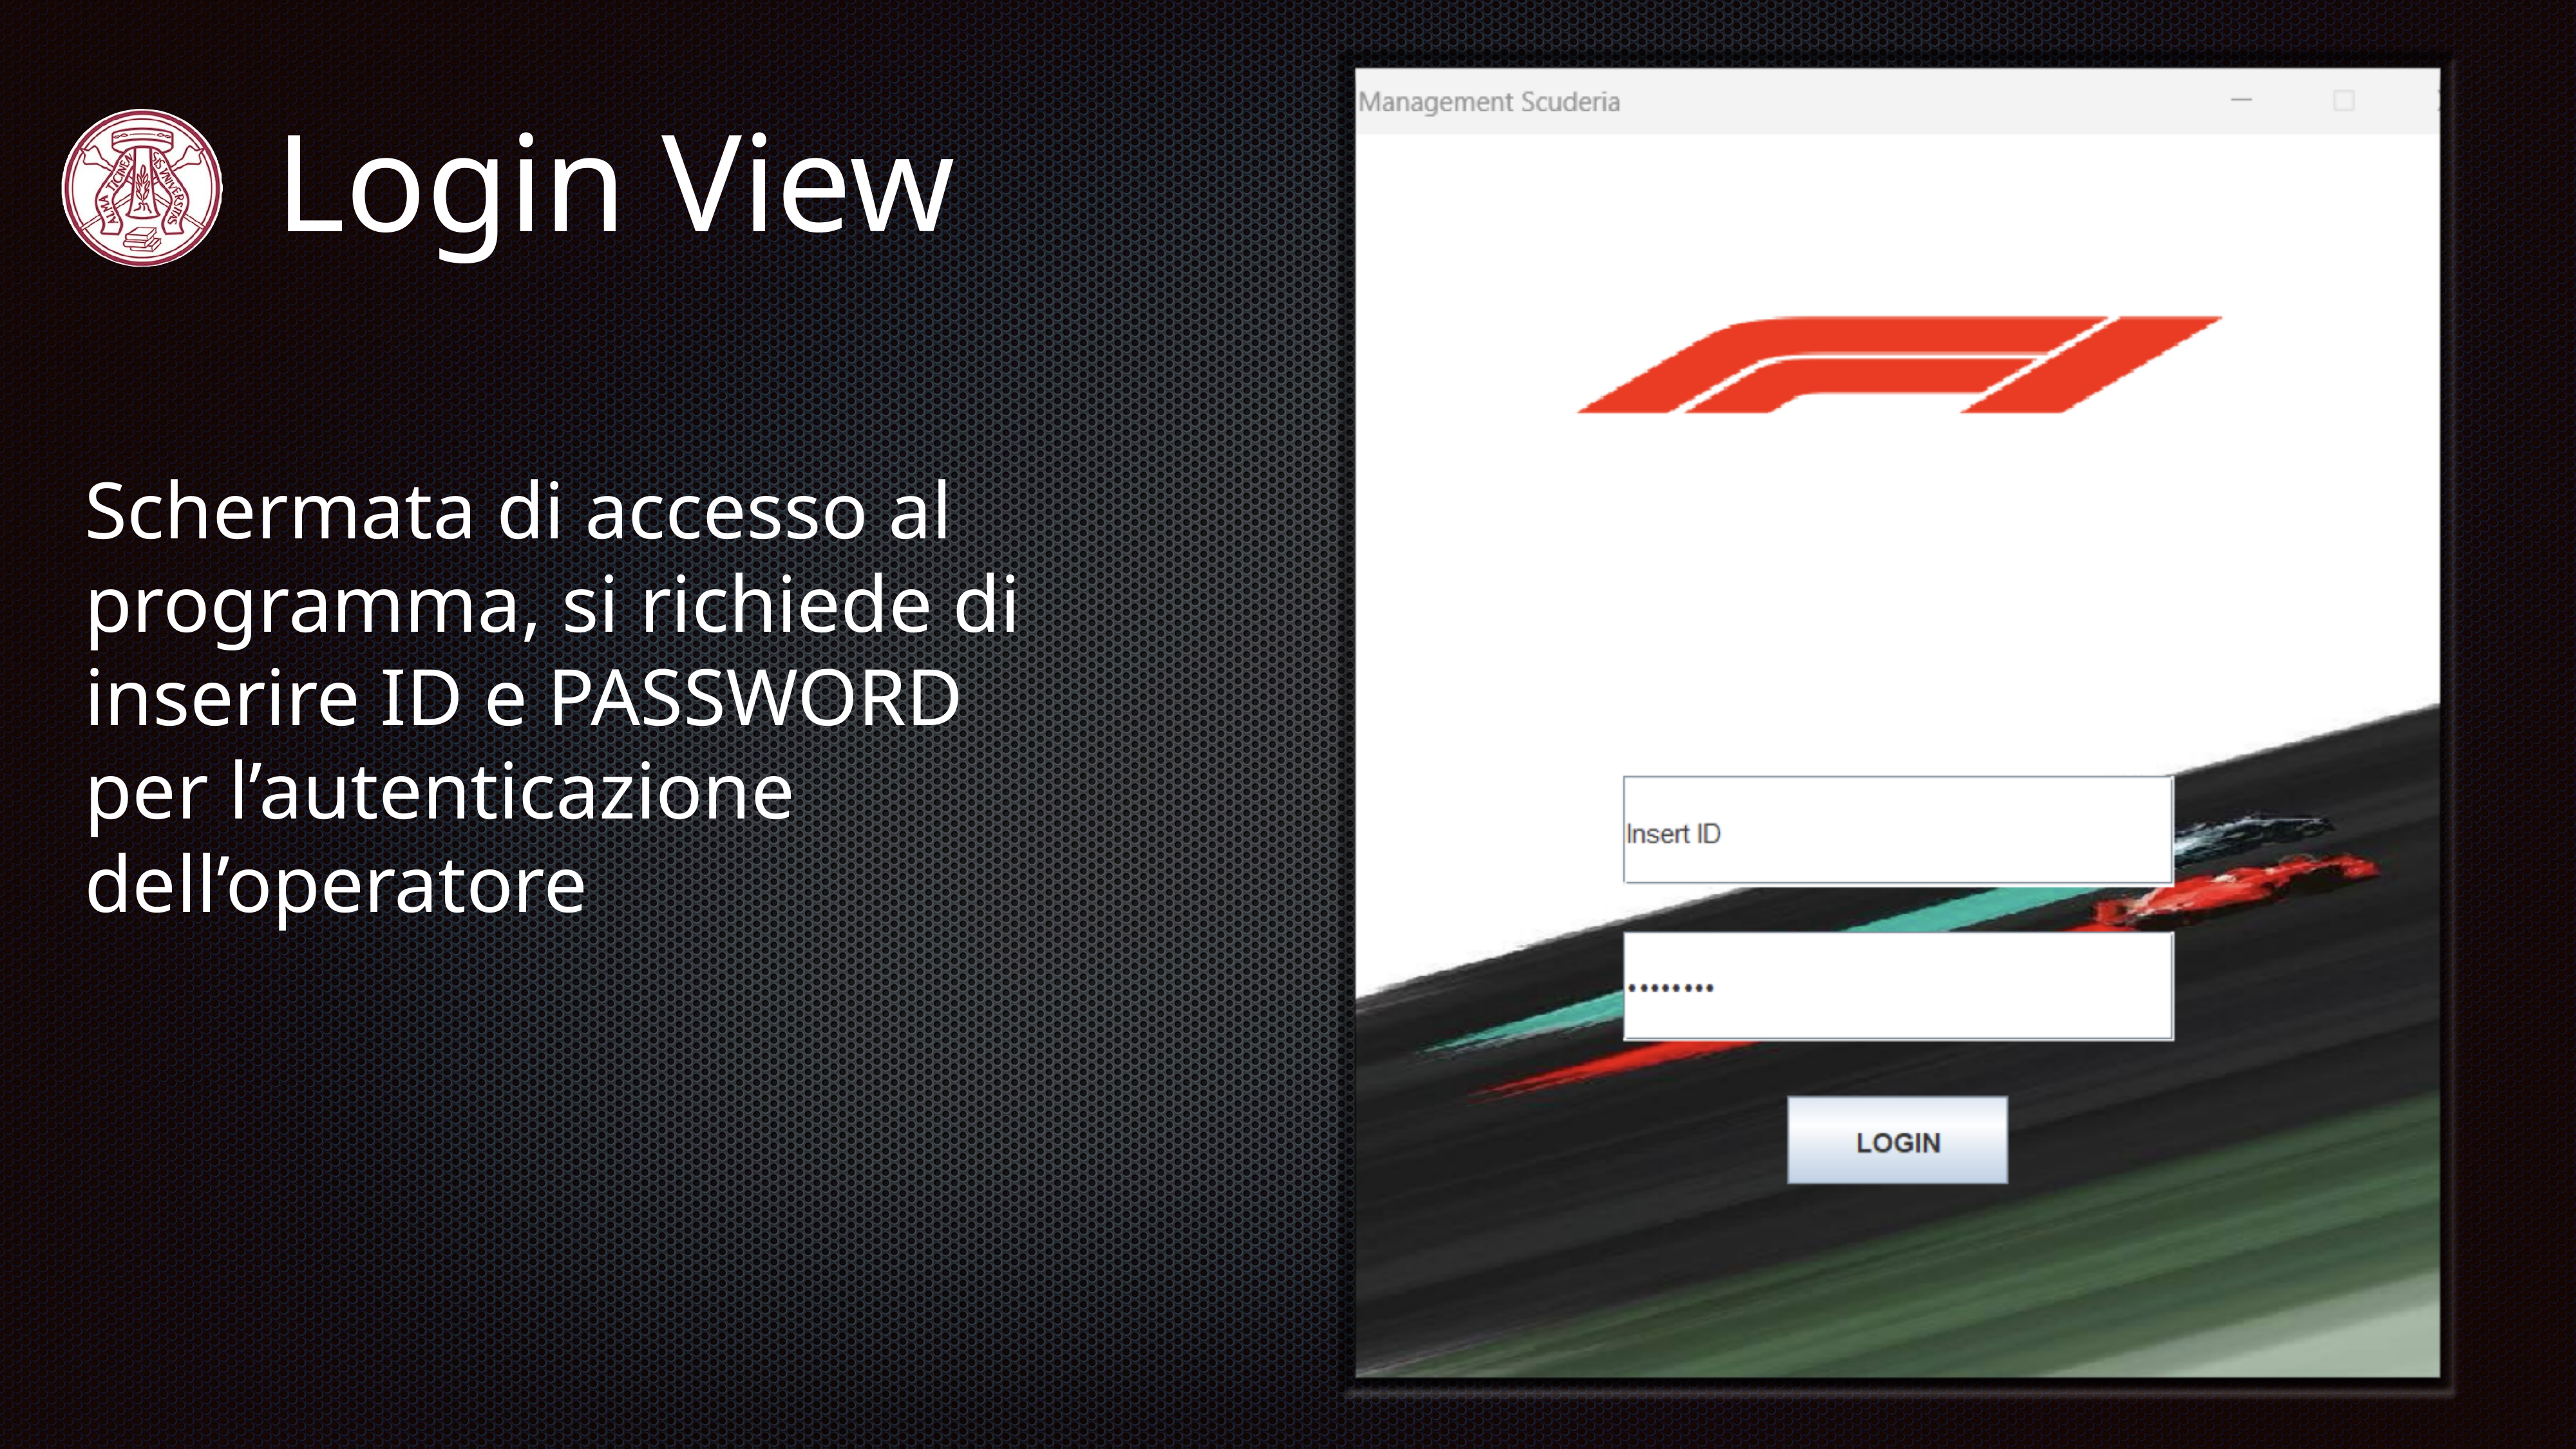

# Login View
Schermata di accesso al programma, si richiede di inserire ID e PASSWORD per l’autenticazione dell’operatore